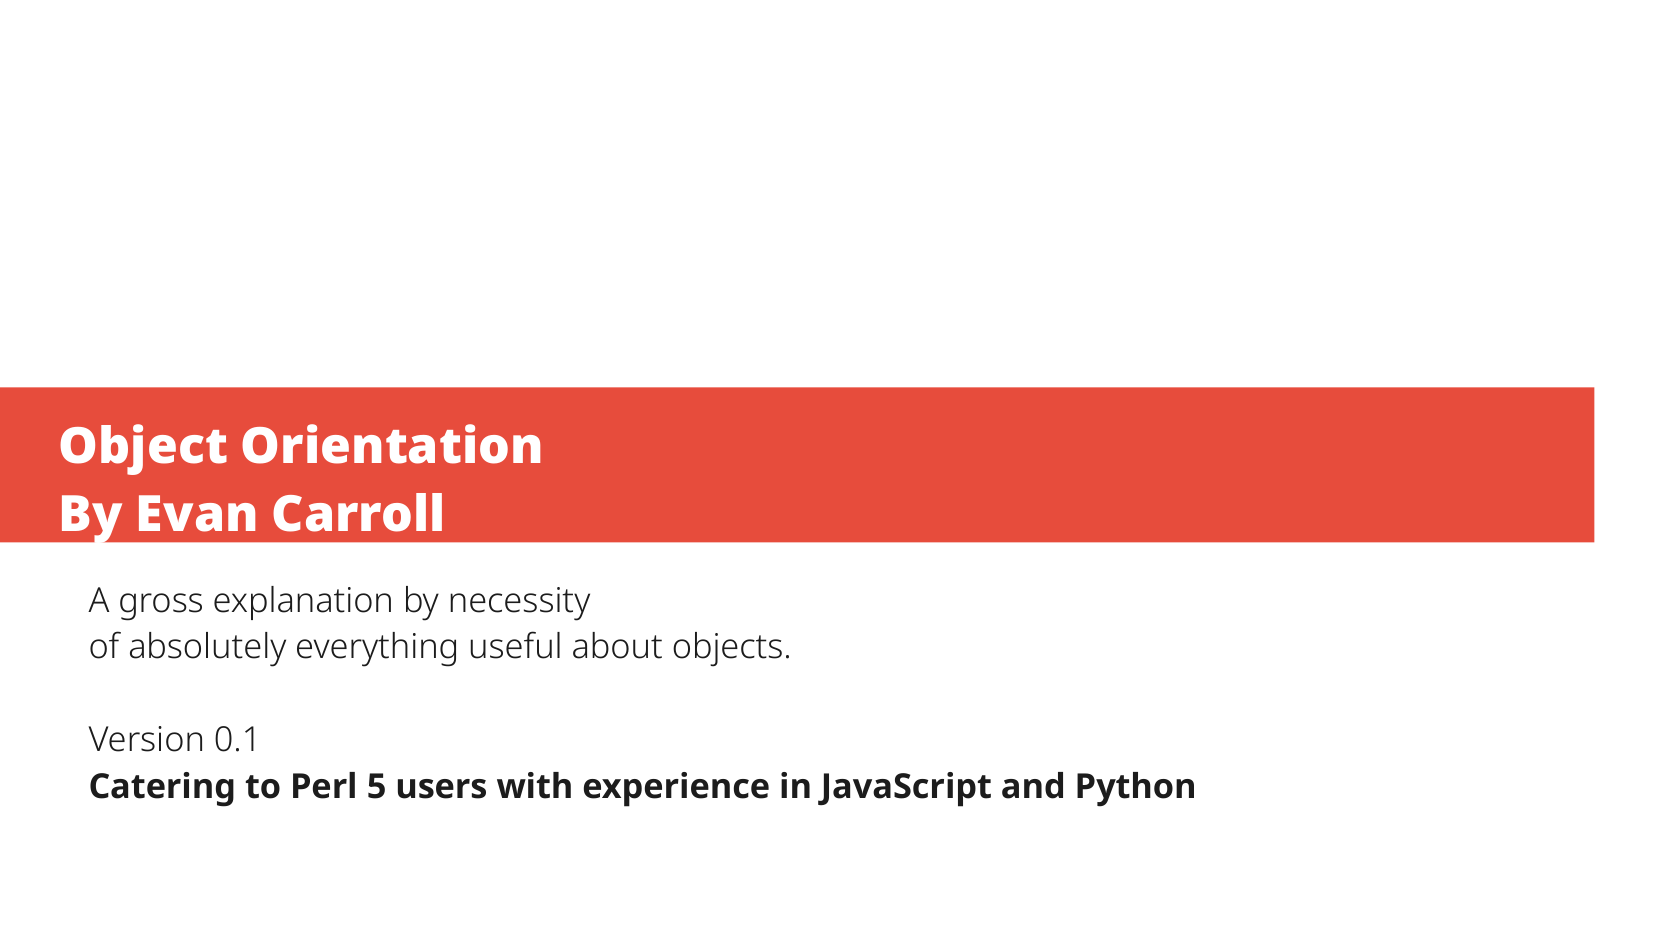

# Object Orientation By Evan Carroll
A gross explanation by necessity
of absolutely everything useful about objects.
Version 0.1
Catering to Perl 5 users with experience in JavaScript and Python